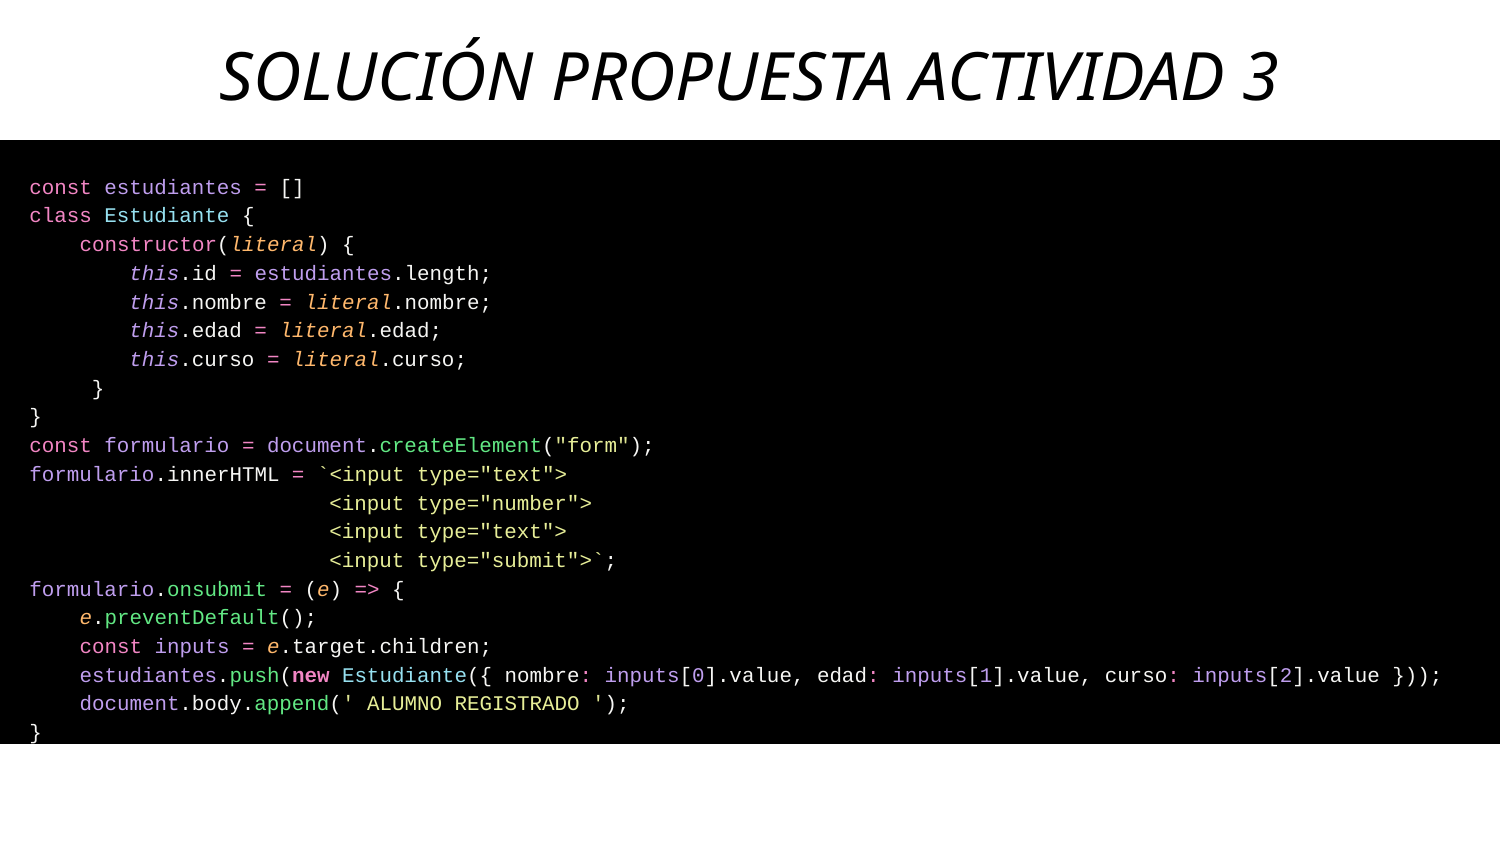

SOLUCIÓN PROPUESTA ACTIVIDAD 3
const estudiantes = []
class Estudiante {
 constructor(literal) {
 this.id = estudiantes.length;
 this.nombre = literal.nombre;
 this.edad = literal.edad;
 this.curso = literal.curso;
 }
}
const formulario = document.createElement("form");
formulario.innerHTML = `<input type="text">
 <input type="number">
 <input type="text">
 <input type="submit">`;
formulario.onsubmit = (e) => {
 e.preventDefault();
 const inputs = e.target.children;
 estudiantes.push(new Estudiante({ nombre: inputs[0].value, edad: inputs[1].value, curso: inputs[2].value }));
 document.body.append(' ALUMNO REGISTRADO ');
}